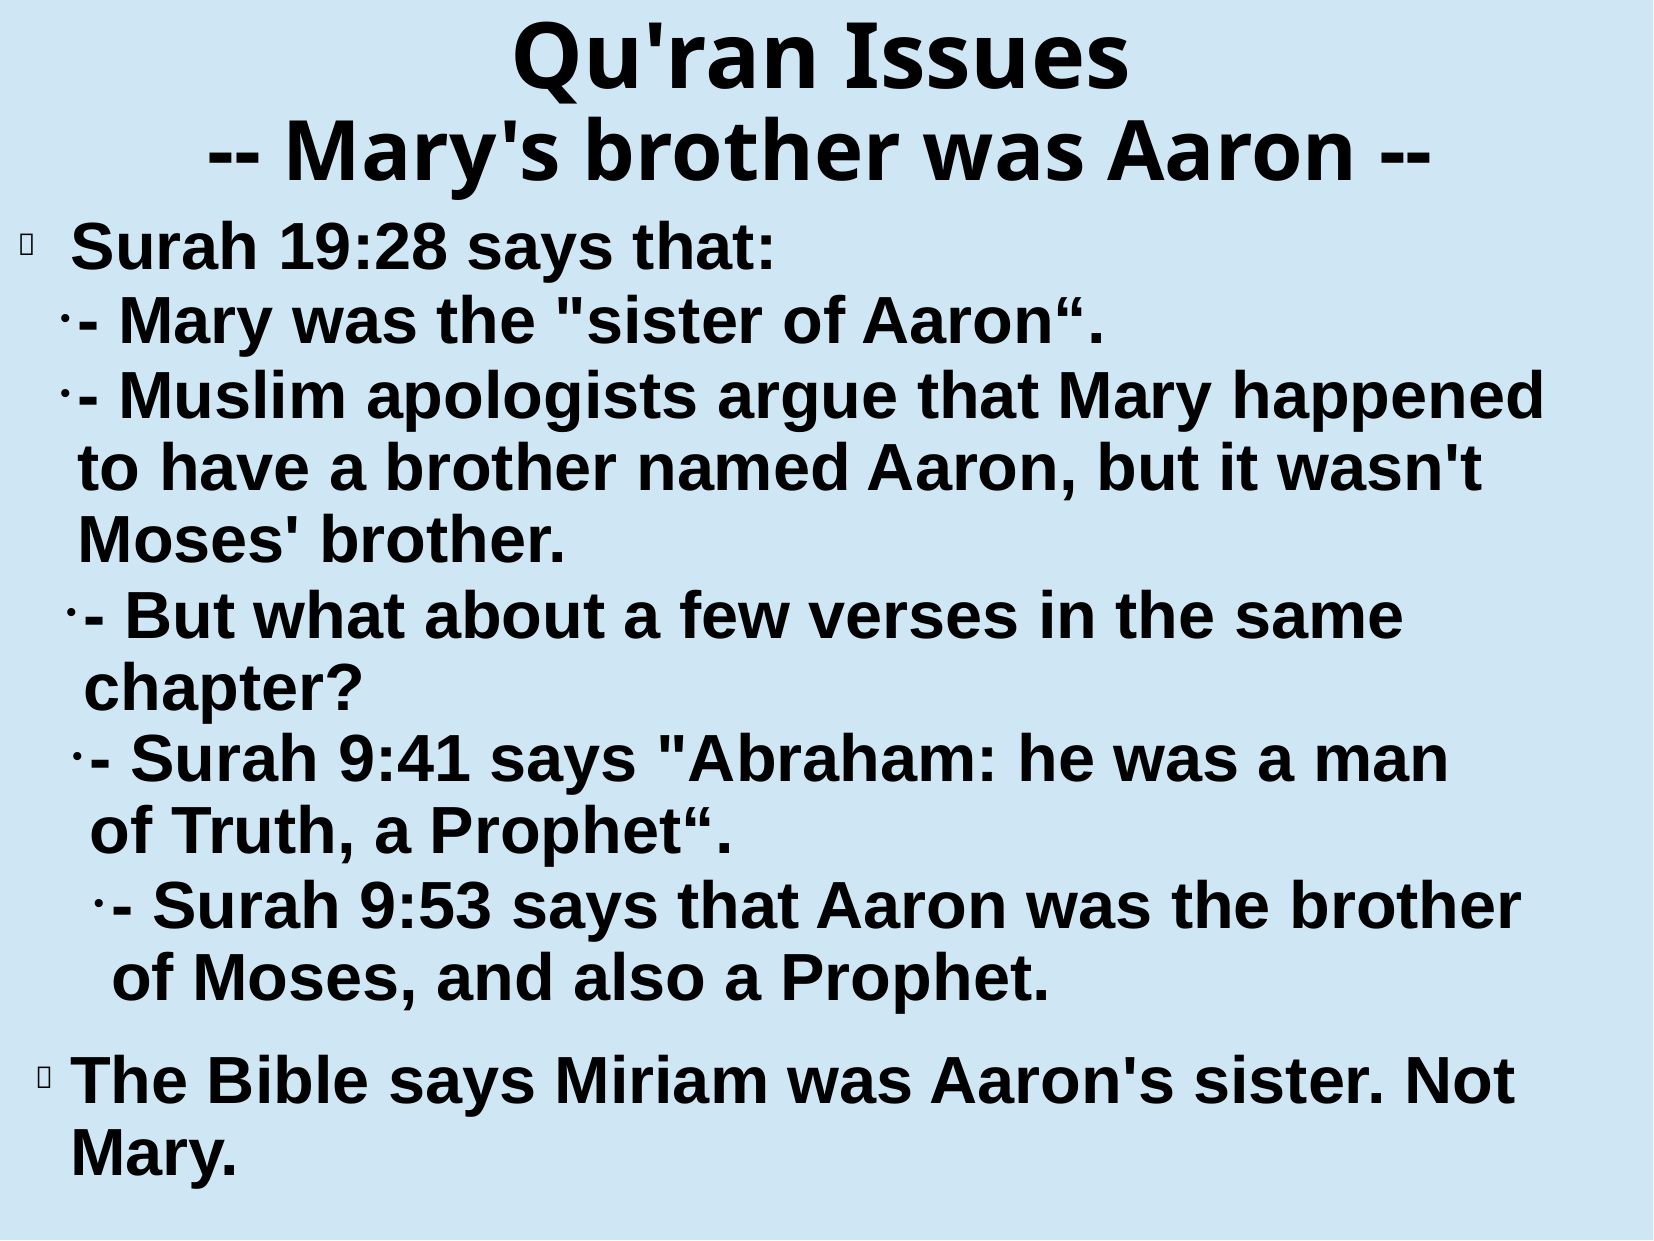

# Qu'ran Issues -- Mary's brother was Aaron --
Surah 19:28 says that:
- Mary was the "sister of Aaron“.
- Muslim apologists argue that Mary happened to have a brother named Aaron, but it wasn't Moses' brother.
- But what about a few verses in the same chapter?
- Surah 9:41 says "Abraham: he was a man of Truth, a Prophet“.
- Surah 9:53 says that Aaron was the brother of Moses, and also a Prophet.
The Bible says Miriam was Aaron's sister. Not Mary.